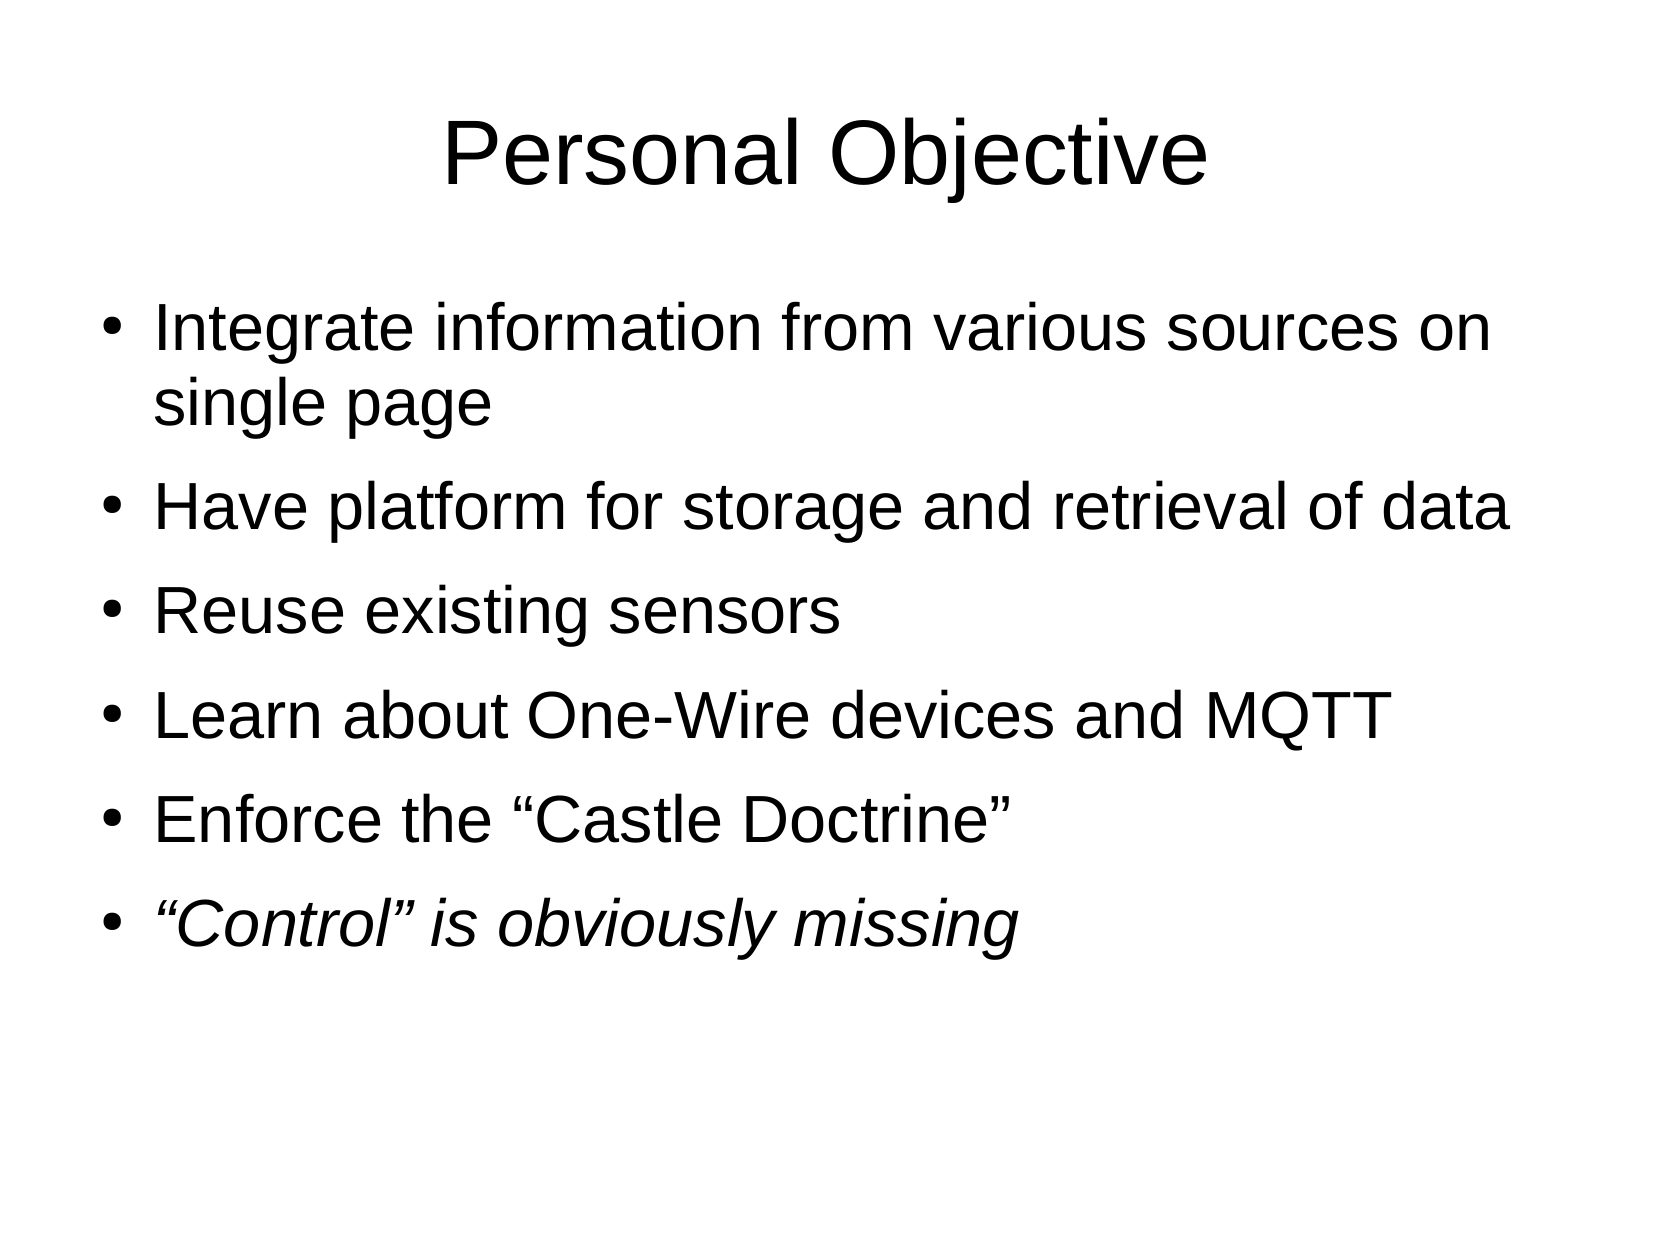

# Personal Objective
Integrate information from various sources on single page
Have platform for storage and retrieval of data
Reuse existing sensors
Learn about One-Wire devices and MQTT
Enforce the “Castle Doctrine”
“Control” is obviously missing